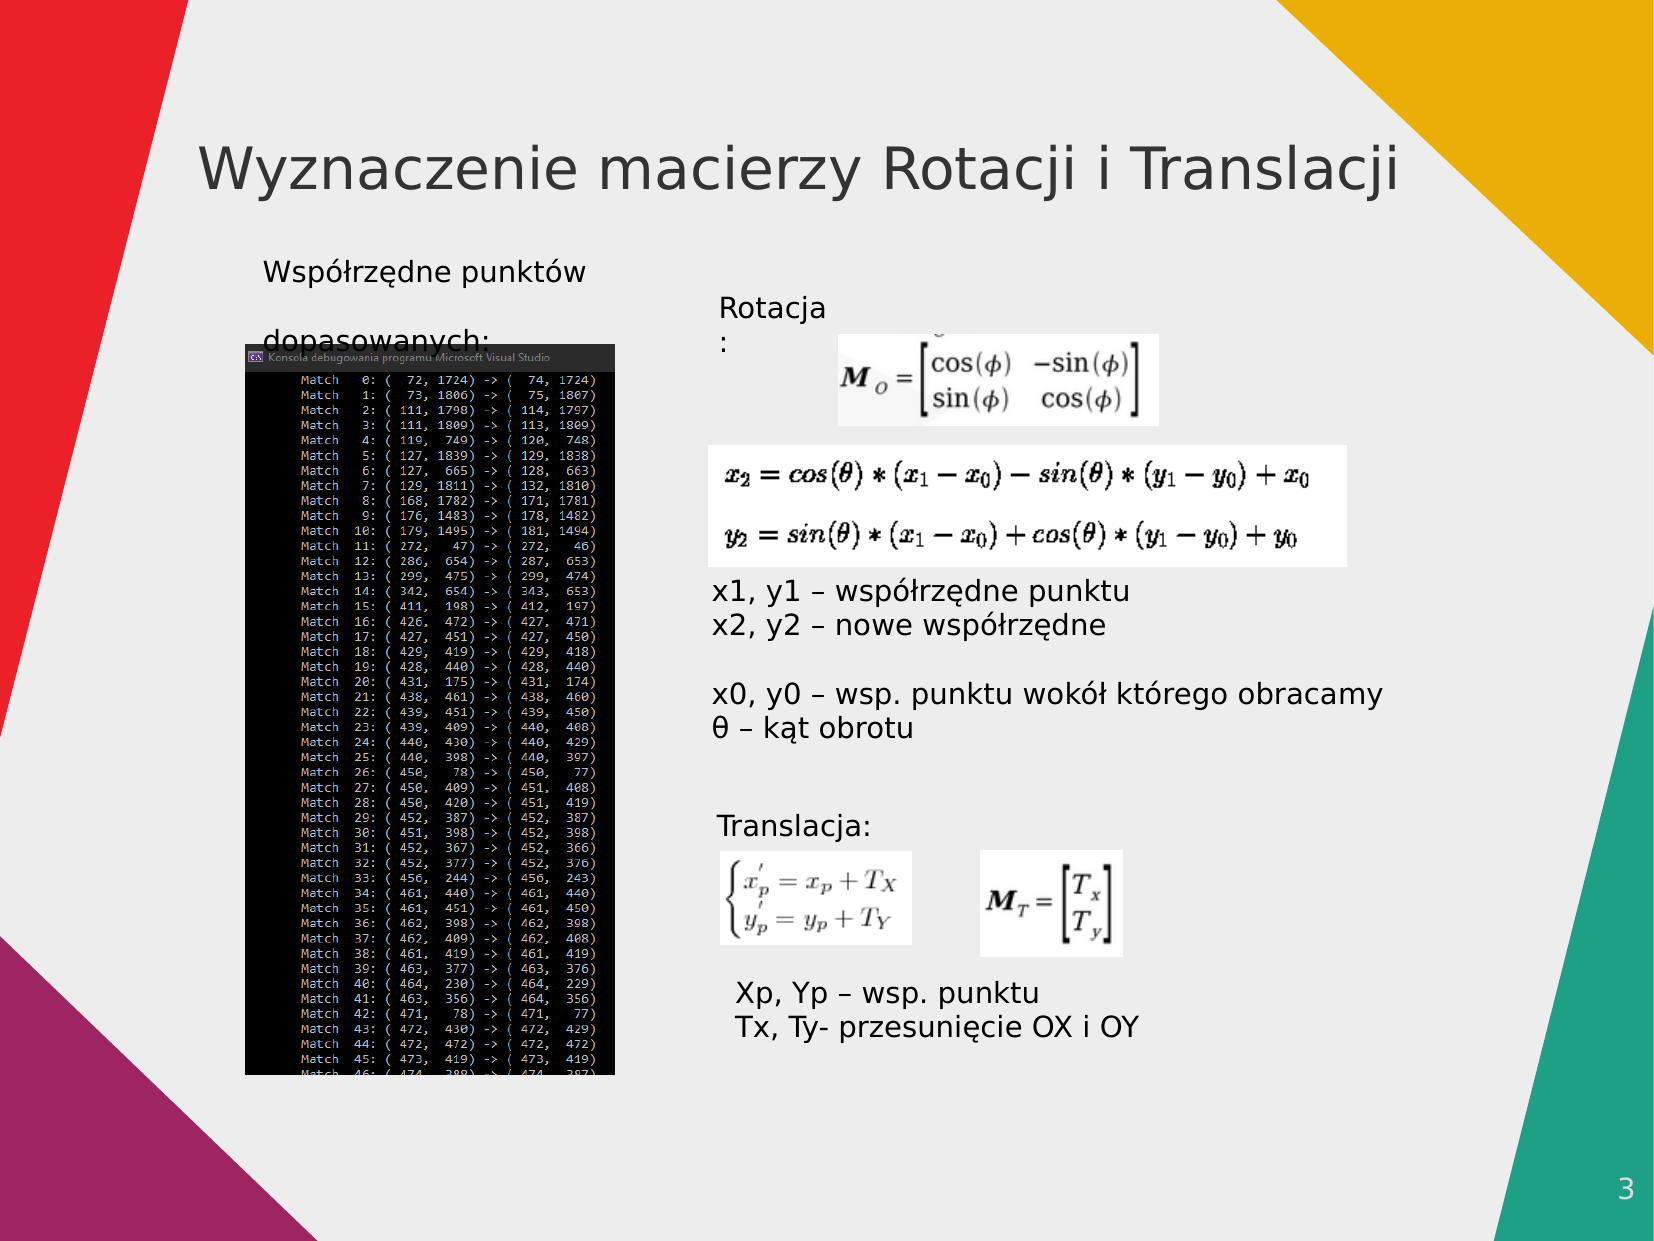

# Wyznaczenie macierzy Rotacji i Translacji
Współrzędne punktów
dopasowanych:
Rotacja:
x1, y1 – współrzędne punktu
x2, y2 – nowe współrzędne
x0, y0 – wsp. punktu wokół którego obracamy
θ – kąt obrotu
Translacja:
Xp, Yp – wsp. punktu
Tx, Ty- przesunięcie OX i OY
3